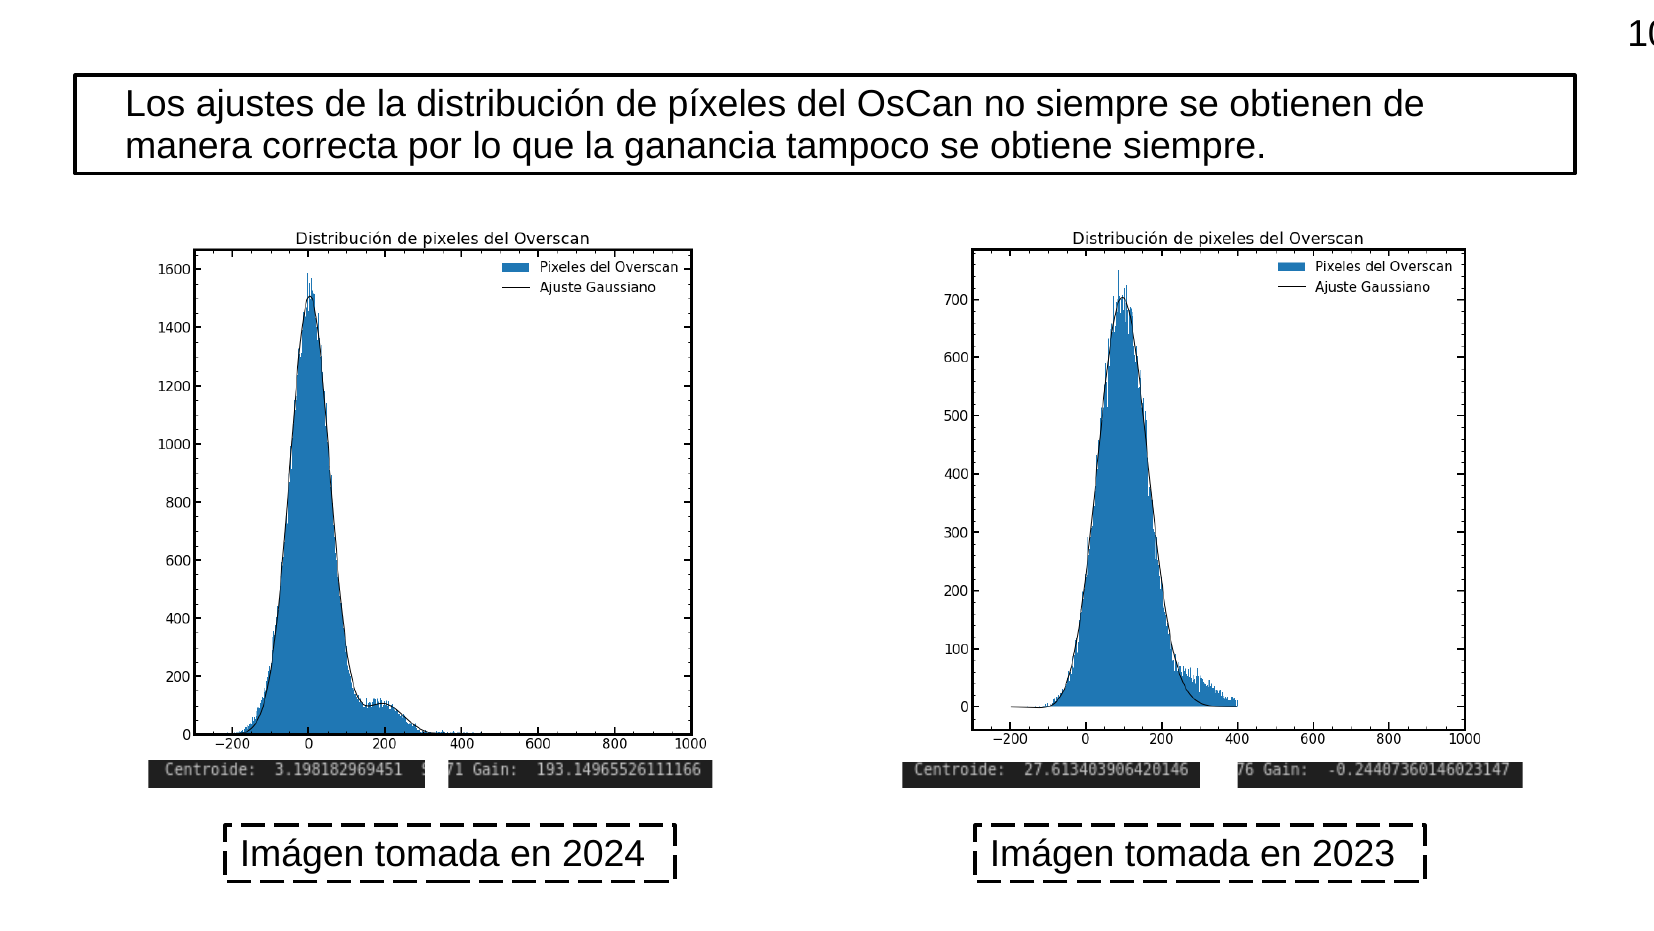

Los ajustes de la distribución de píxeles del OsCan no siempre se obtienen de manera correcta por lo que la ganancia tampoco se obtiene siempre.
Imágen tomada en 2024
Imágen tomada en 2023